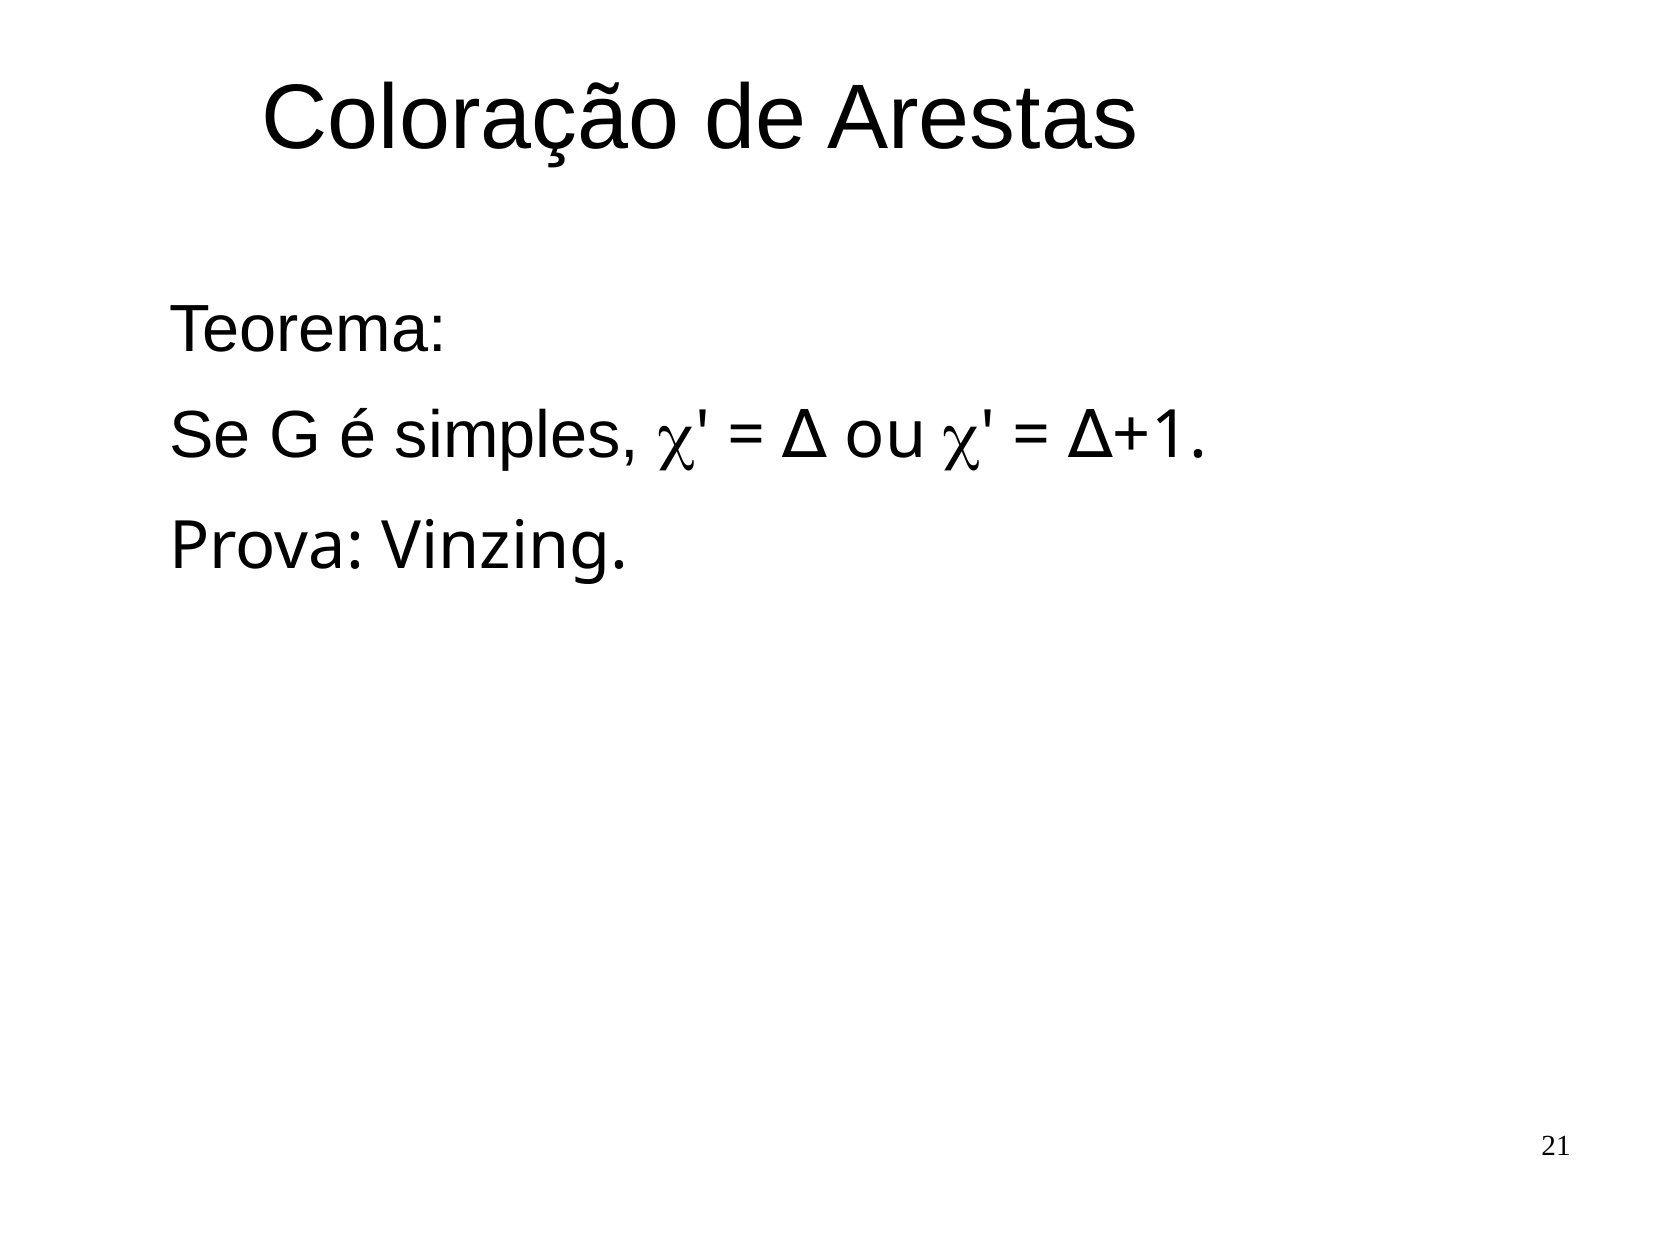

# Coloração de Arestas
Teorema:
Se G é simples, ' = ∆ ou ' = ∆+1.
Prova: Vinzing.
21